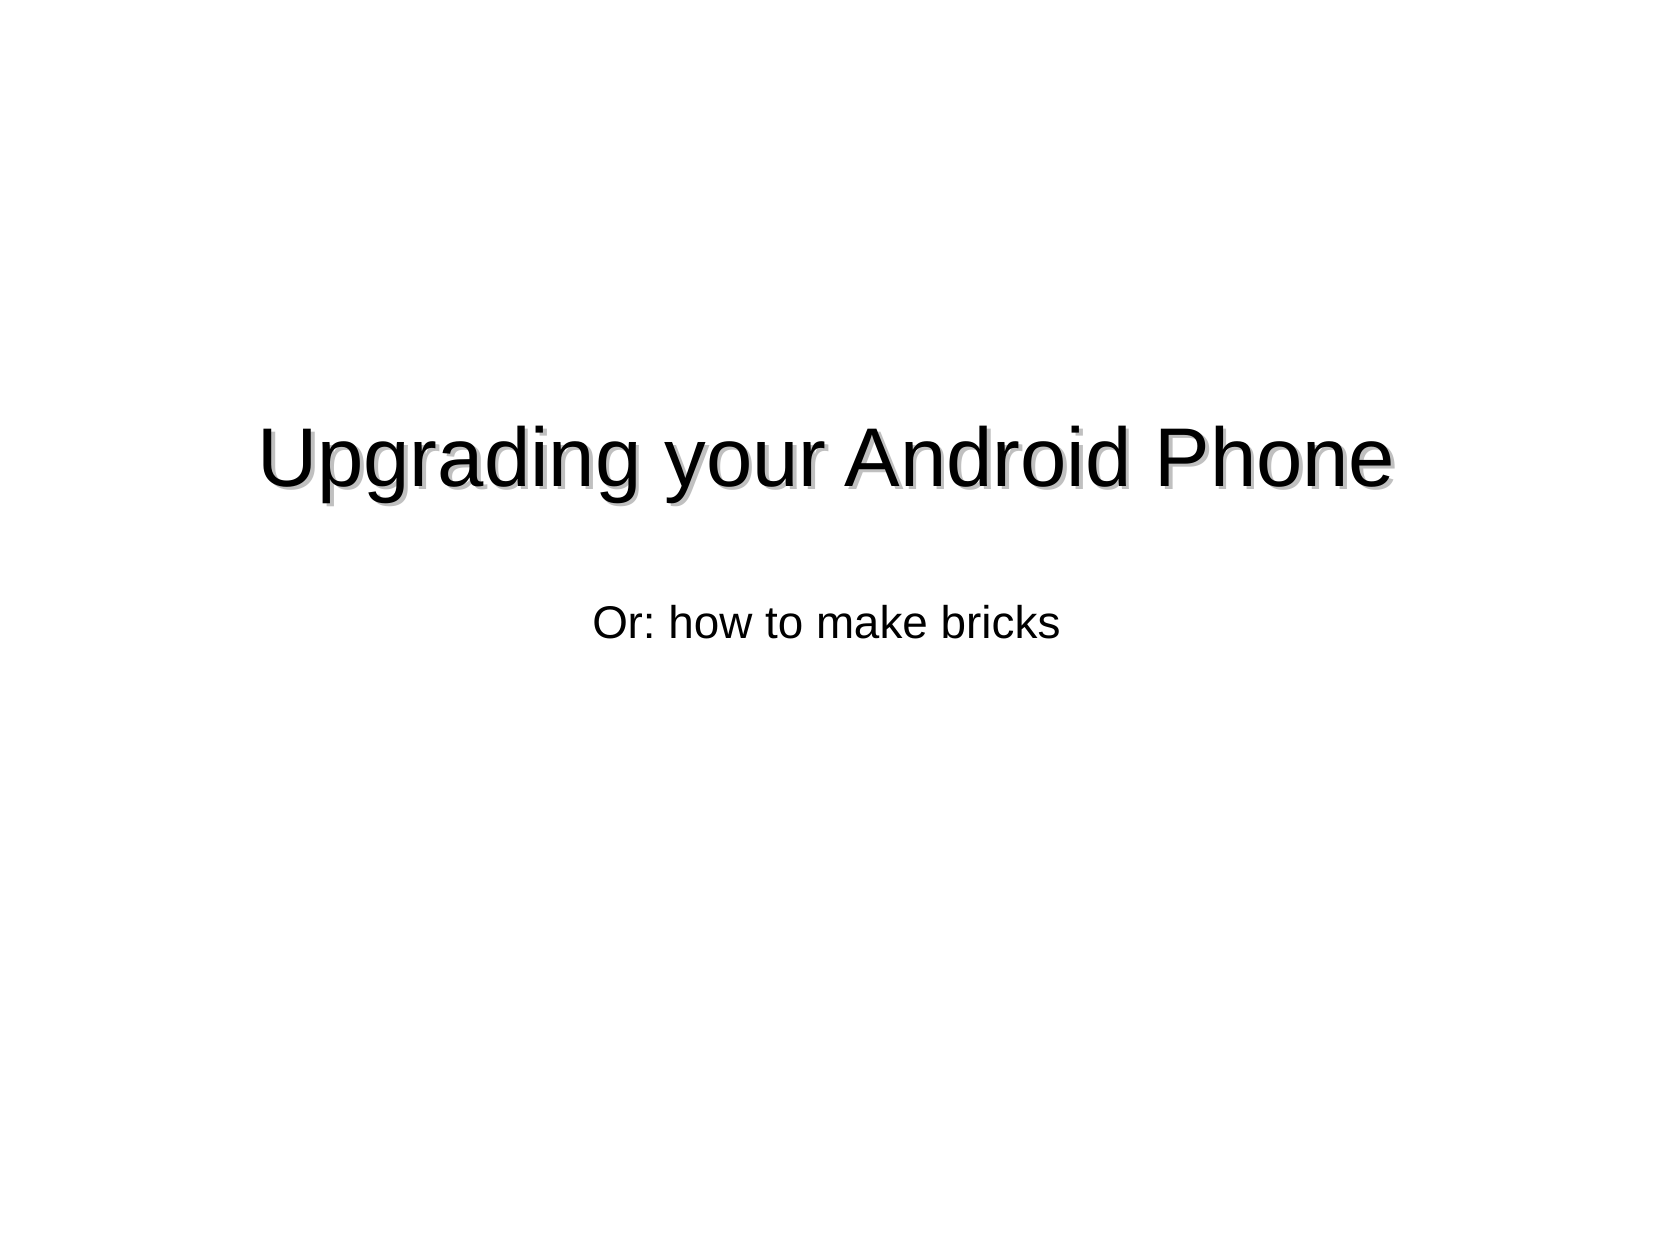

# Upgrading your Android Phone
Or: how to make bricks